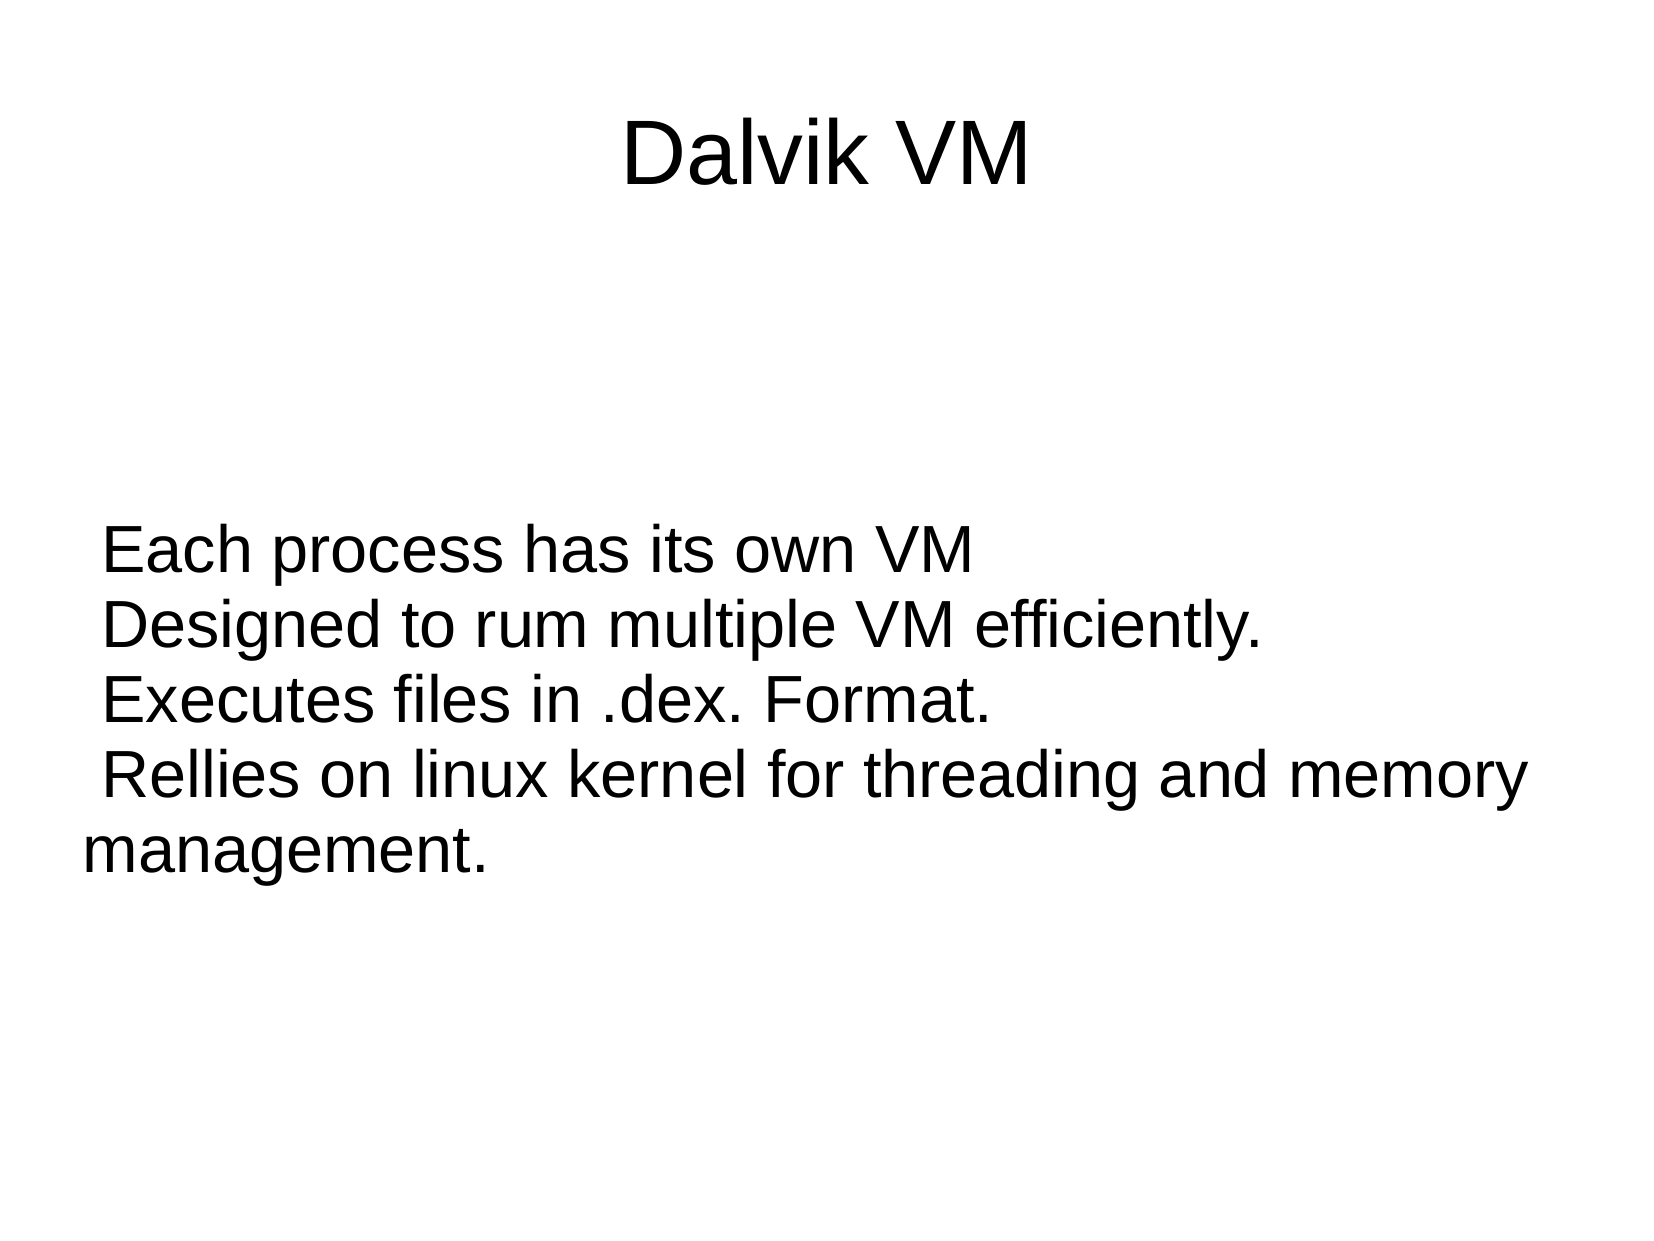

# Dalvik VM
 Each process has its own VM
 Designed to rum multiple VM efficiently.
 Executes files in .dex. Format.
 Rellies on linux kernel for threading and memory management.